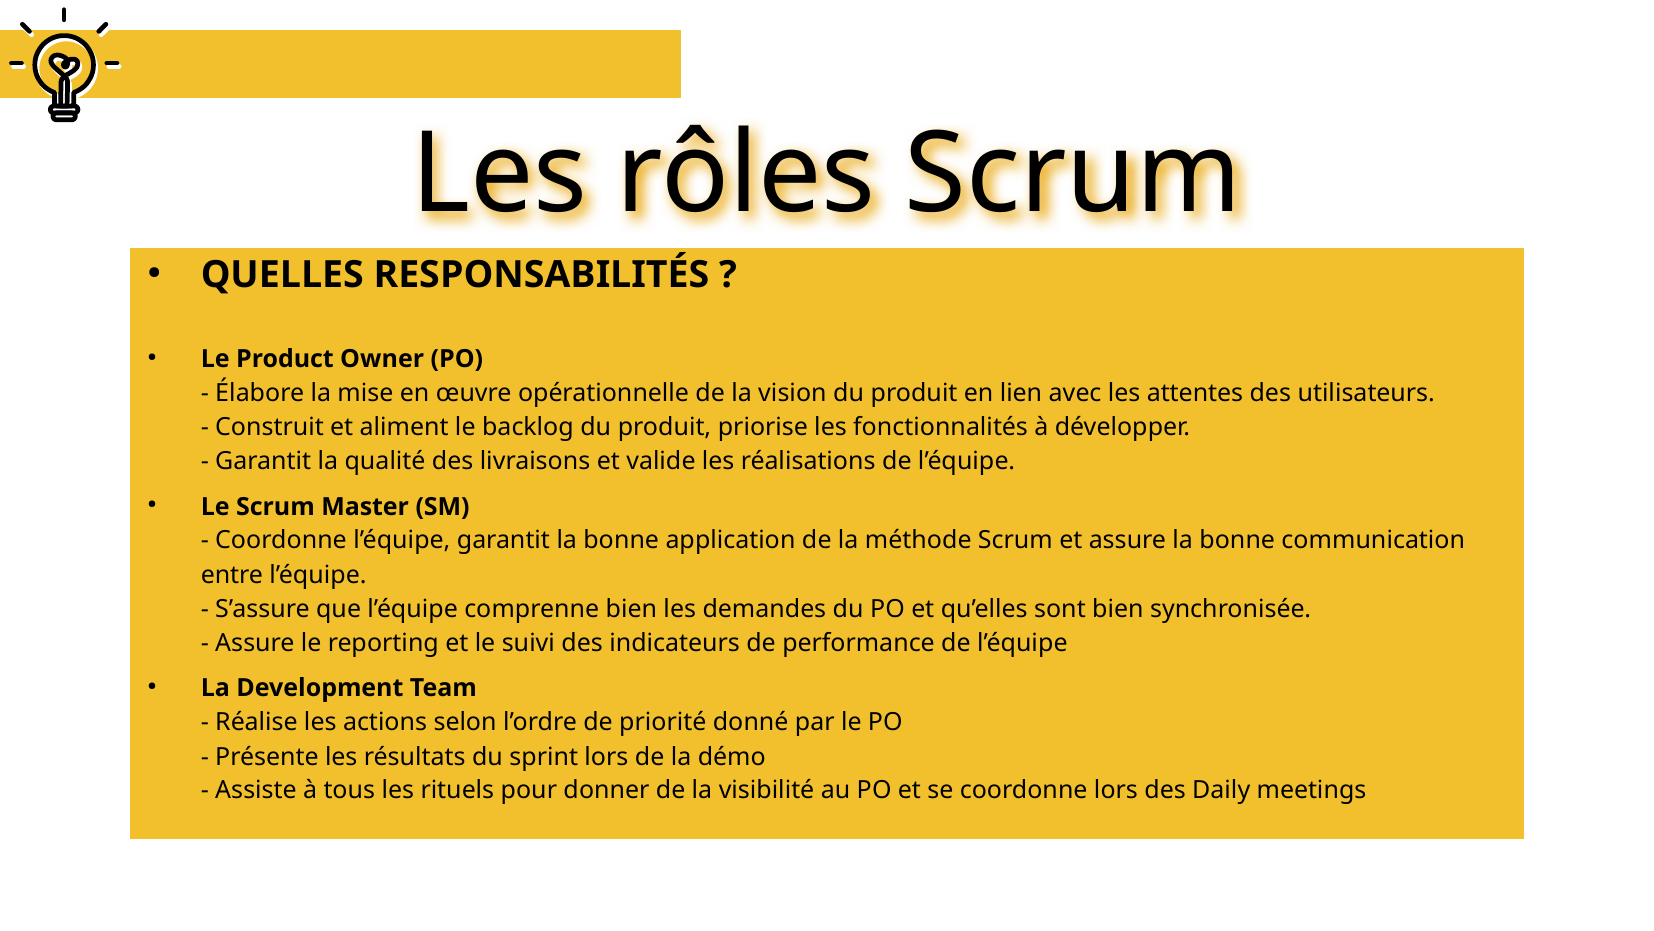

# Les rôles Scrum
QUELLES RESPONSABILITÉS ?
Le Product Owner (PO)
- Élabore la mise en œuvre opérationnelle de la vision du produit en lien avec les attentes des utilisateurs.
- Construit et aliment le backlog du produit, priorise les fonctionnalités à développer.
- Garantit la qualité des livraisons et valide les réalisations de l’équipe.
Le Scrum Master (SM)
- Coordonne l’équipe, garantit la bonne application de la méthode Scrum et assure la bonne communication entre l’équipe.
- S’assure que l’équipe comprenne bien les demandes du PO et qu’elles sont bien synchronisée.
- Assure le reporting et le suivi des indicateurs de performance de l’équipe
La Development Team
- Réalise les actions selon l’ordre de priorité donné par le PO
- Présente les résultats du sprint lors de la démo
- Assiste à tous les rituels pour donner de la visibilité au PO et se coordonne lors des Daily meetings